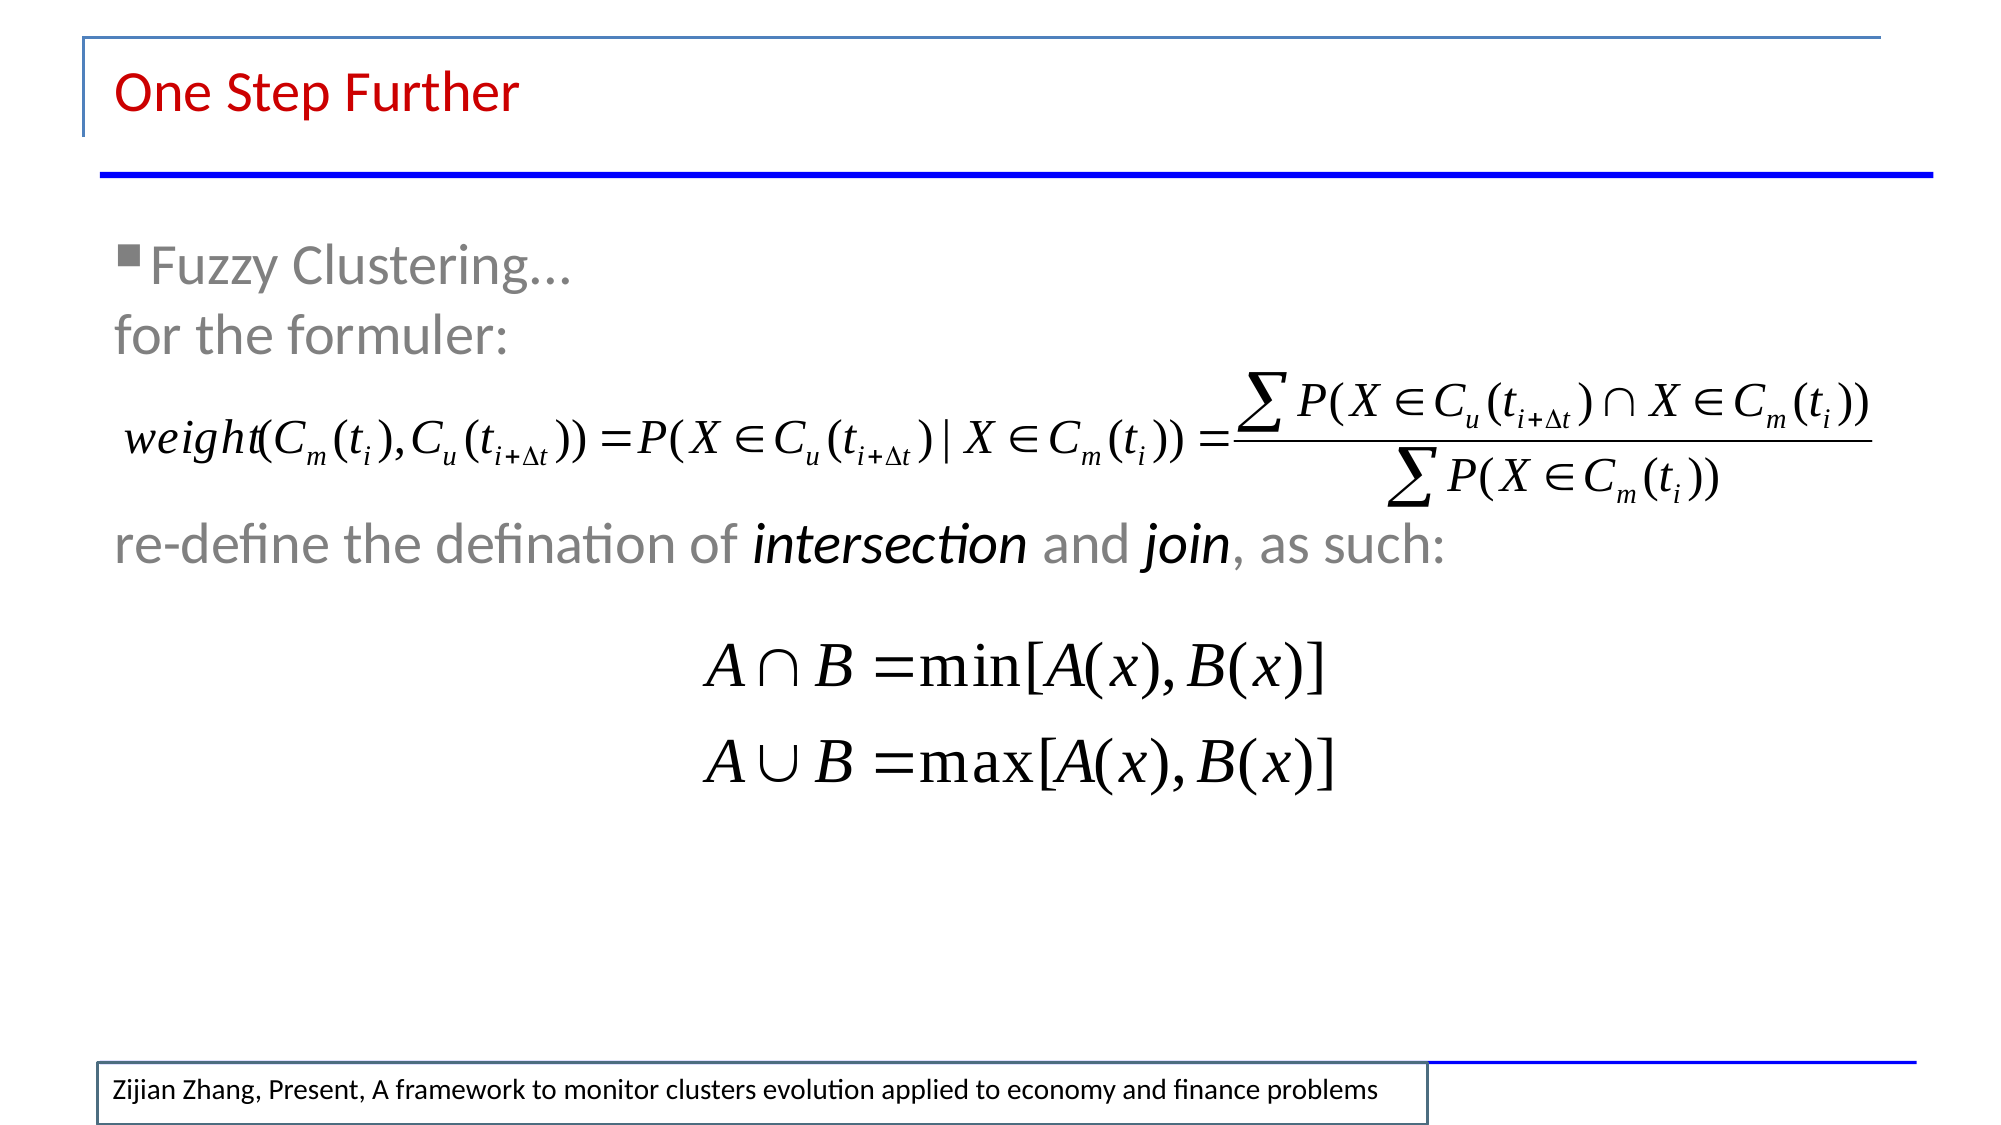

One Step Further
Fuzzy Clustering...
for the formuler:
re-define the defination of intersection and join, as such:
Zijian Zhang, Present, A framework to monitor clusters evolution applied to economy and finance problems